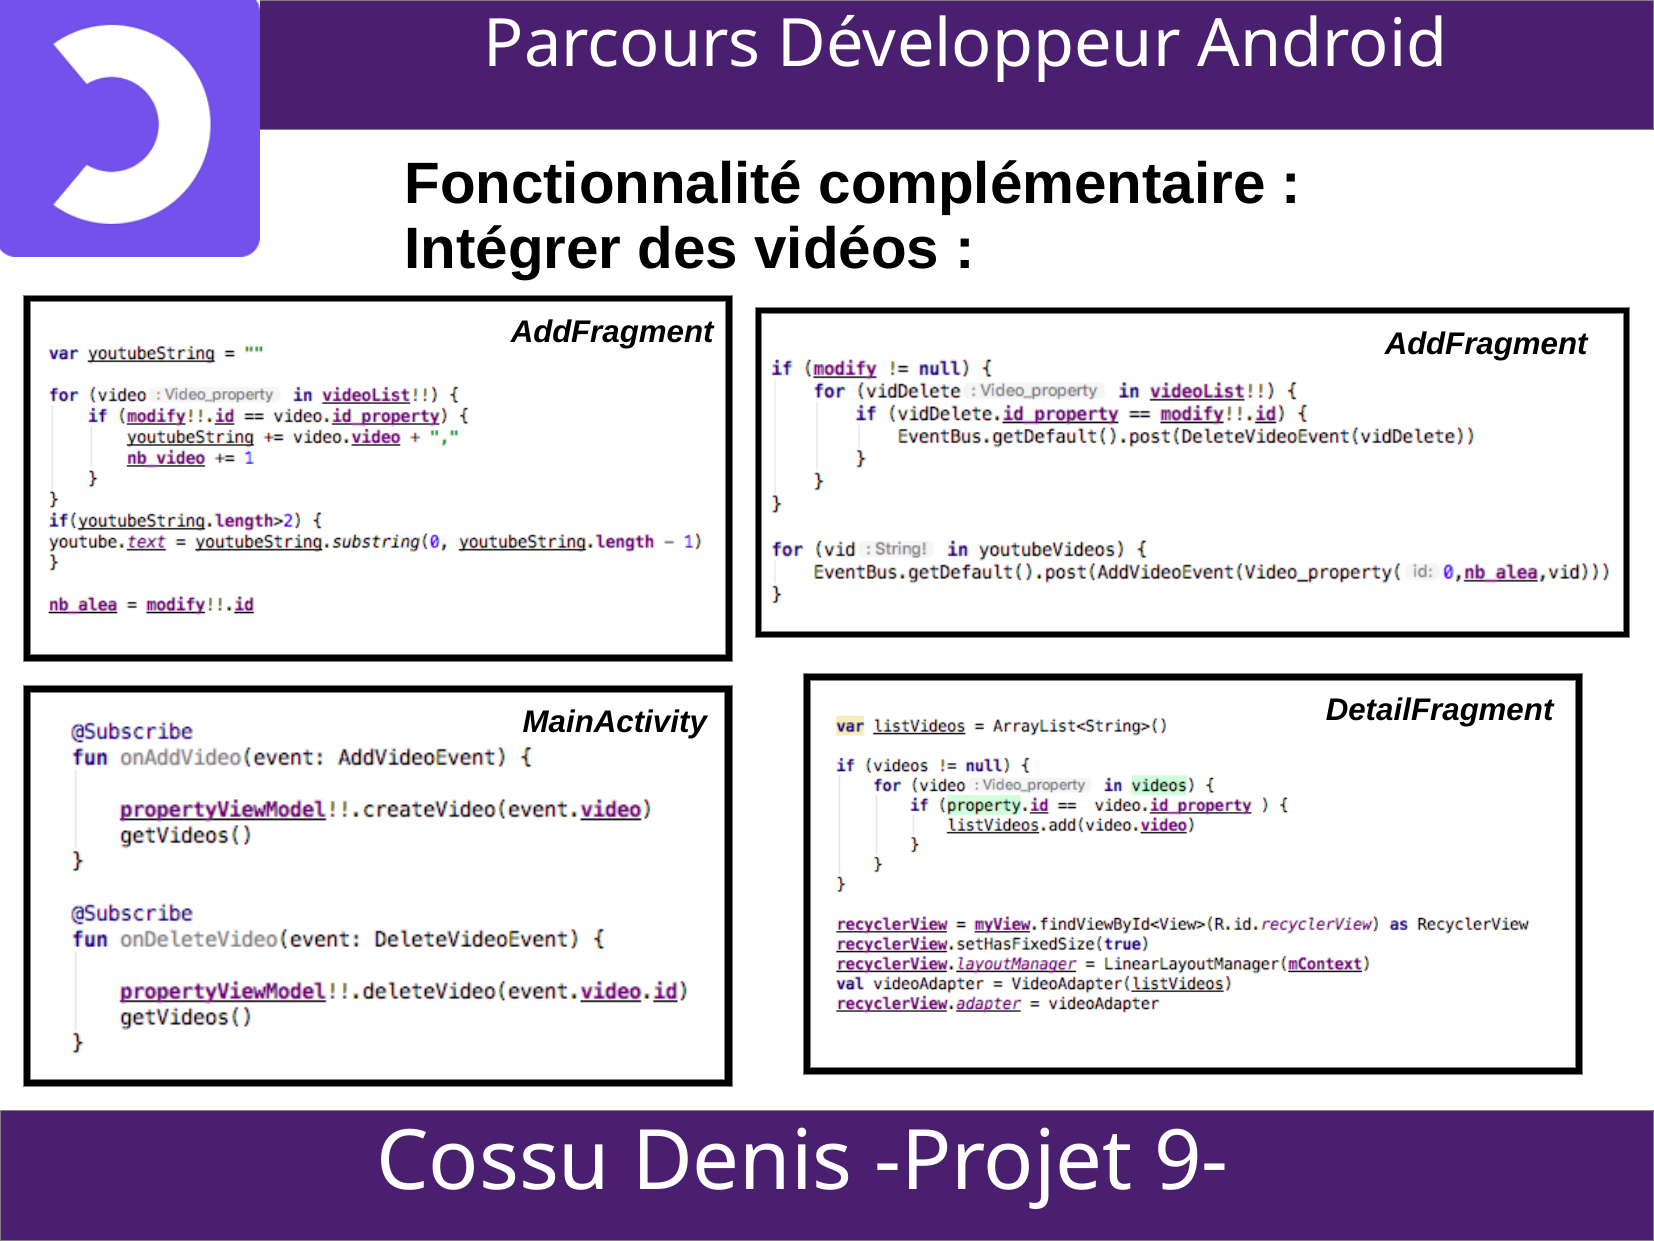

Fonctionnalité complémentaire : Intégrer des vidéos :
AddFragment
AddFragment
DetailFragment
MainActivity